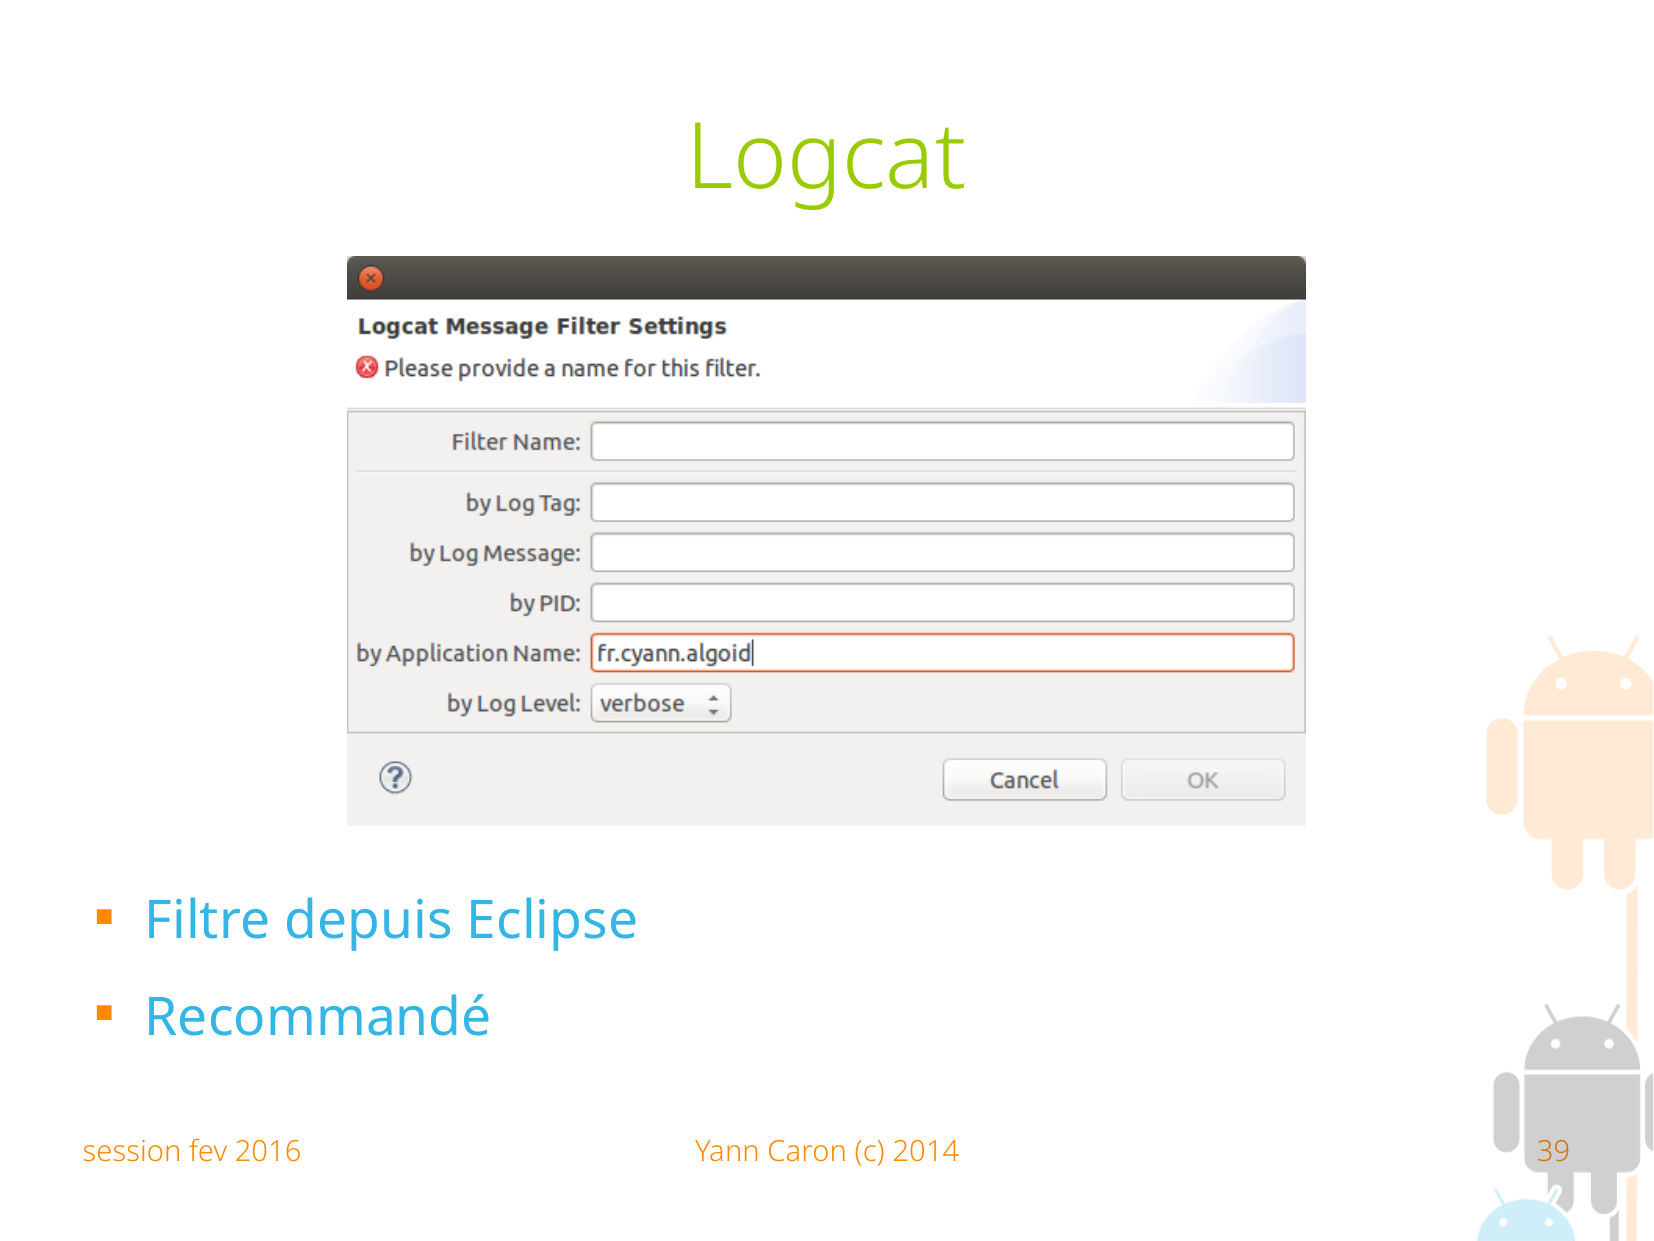

# Logcat
Filtre depuis Eclipse
Recommandé
session fev 2016
Yann Caron (c) 2014
39